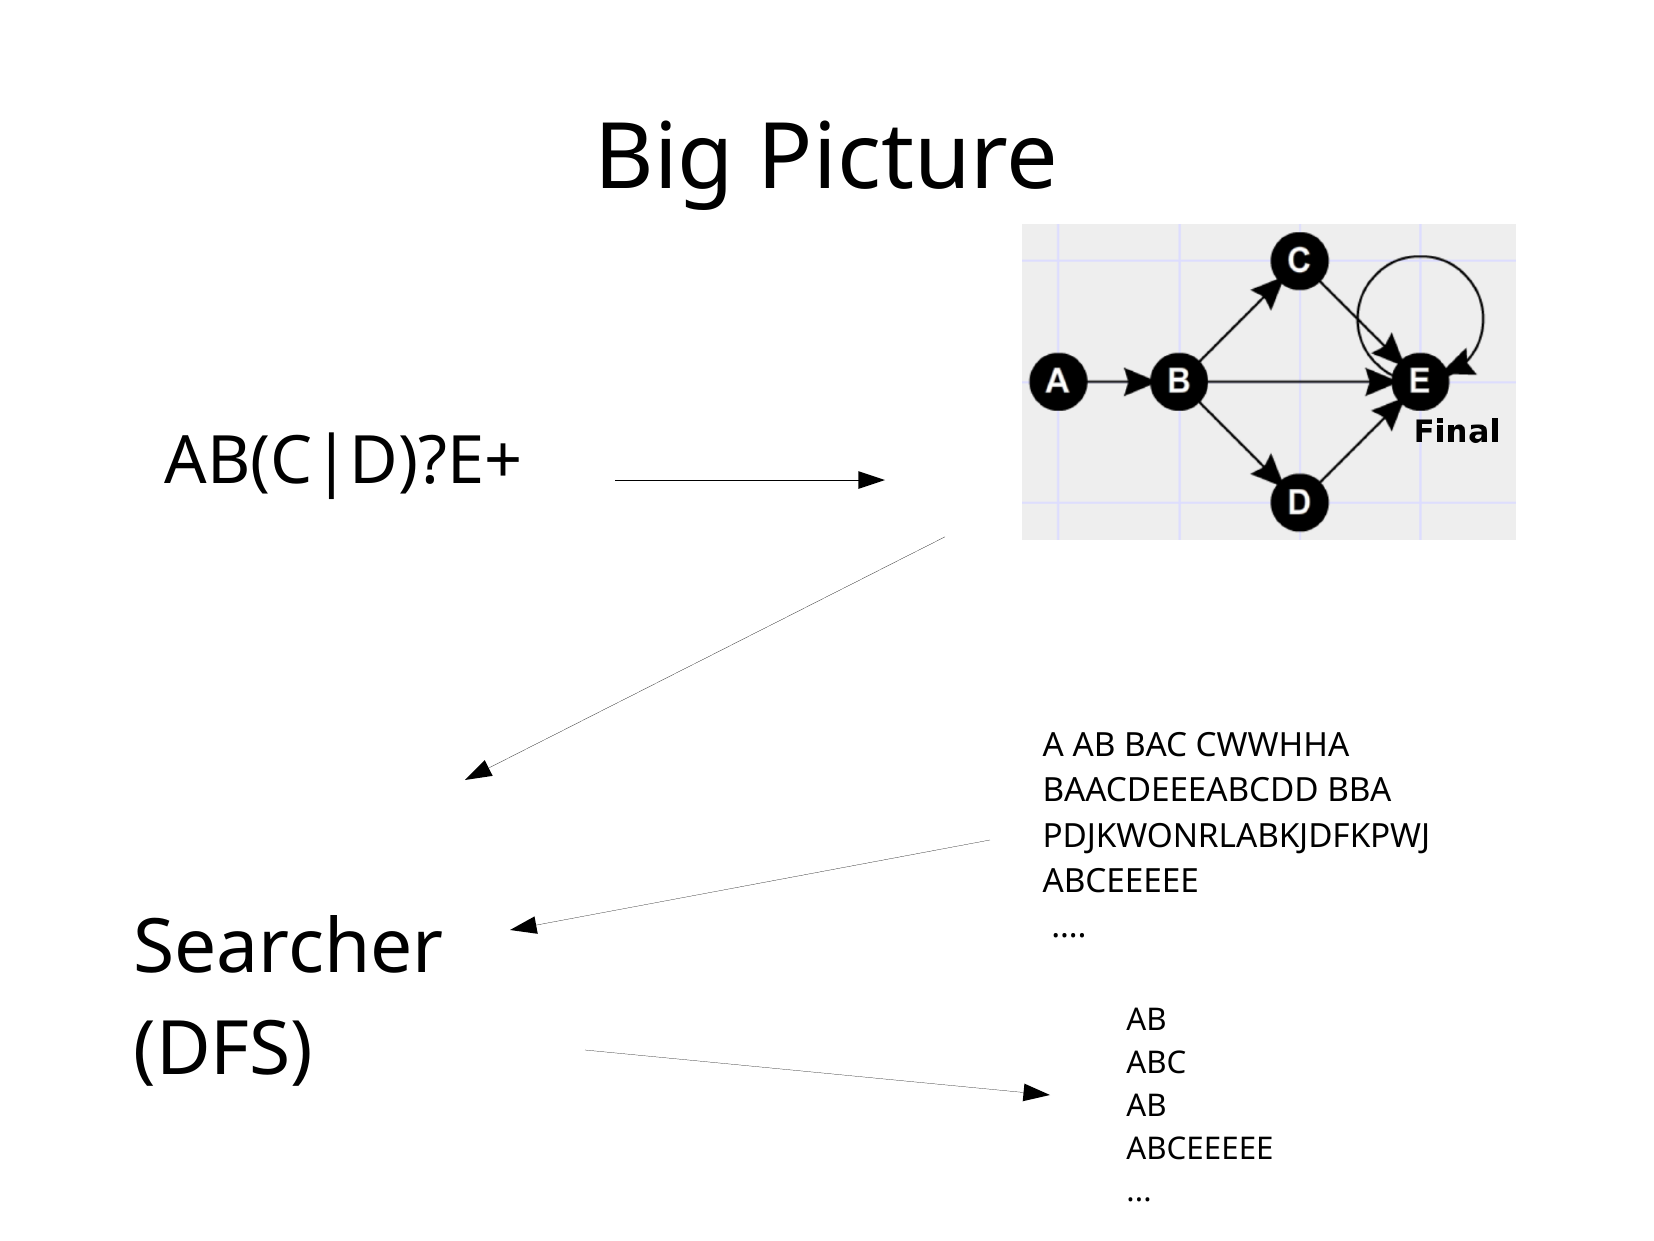

# Big Picture
AB(C|D)?E+
A AB BAC CWWHHA
BAACDEEEABCDD BBA
PDJKWONRLABKJDFKPWJ
ABCEEEEE
 ….
Searcher
(DFS)
AB
ABC
AB
ABCEEEEE
...